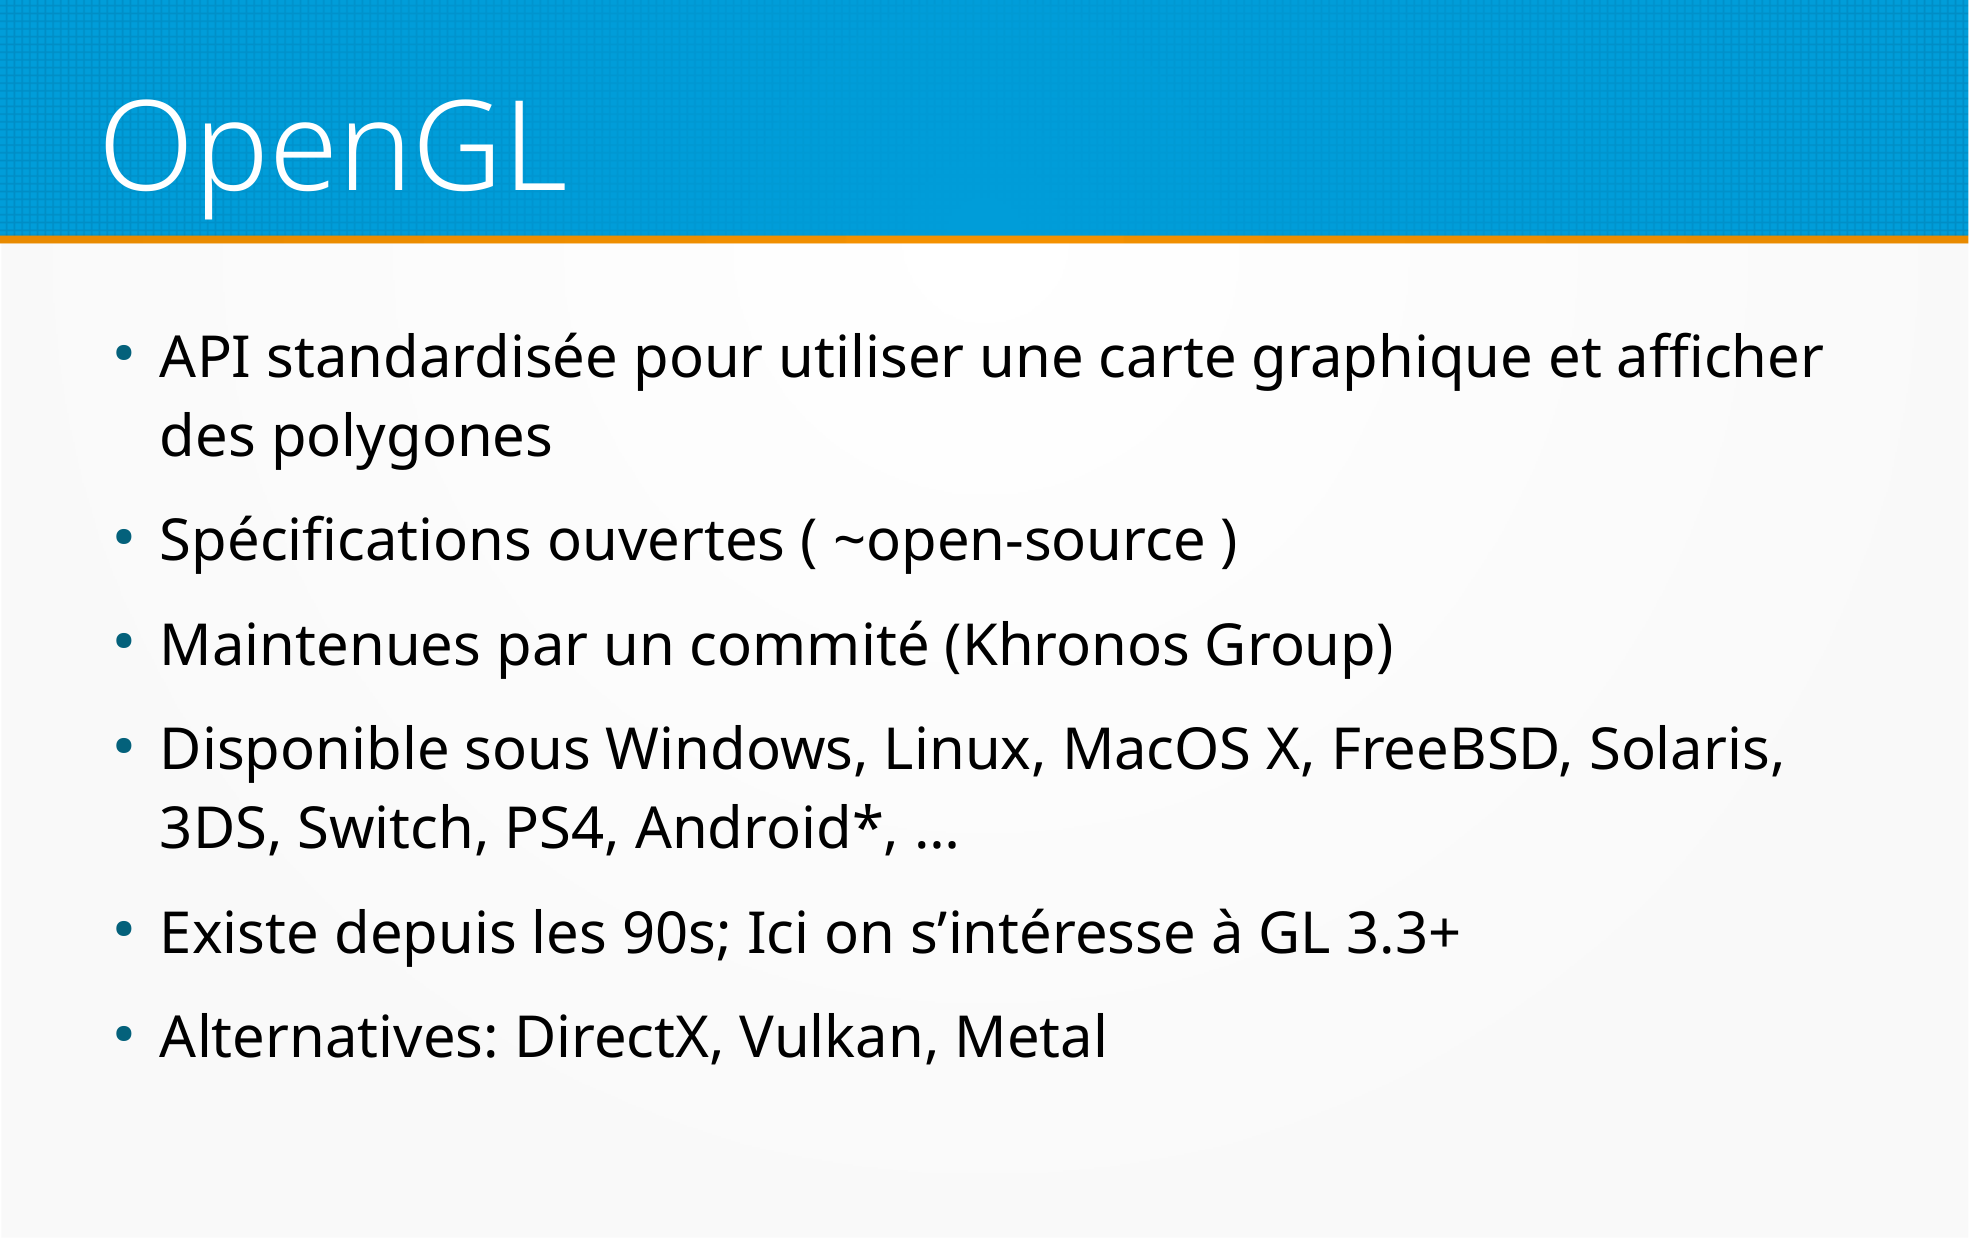

# OpenGL
API standardisée pour utiliser une carte graphique et afficher des polygones
Spécifications ouvertes ( ~open-source )
Maintenues par un commité (Khronos Group)
Disponible sous Windows, Linux, MacOS X, FreeBSD, Solaris, 3DS, Switch, PS4, Android*, …
Existe depuis les 90s; Ici on s’intéresse à GL 3.3+
Alternatives: DirectX, Vulkan, Metal